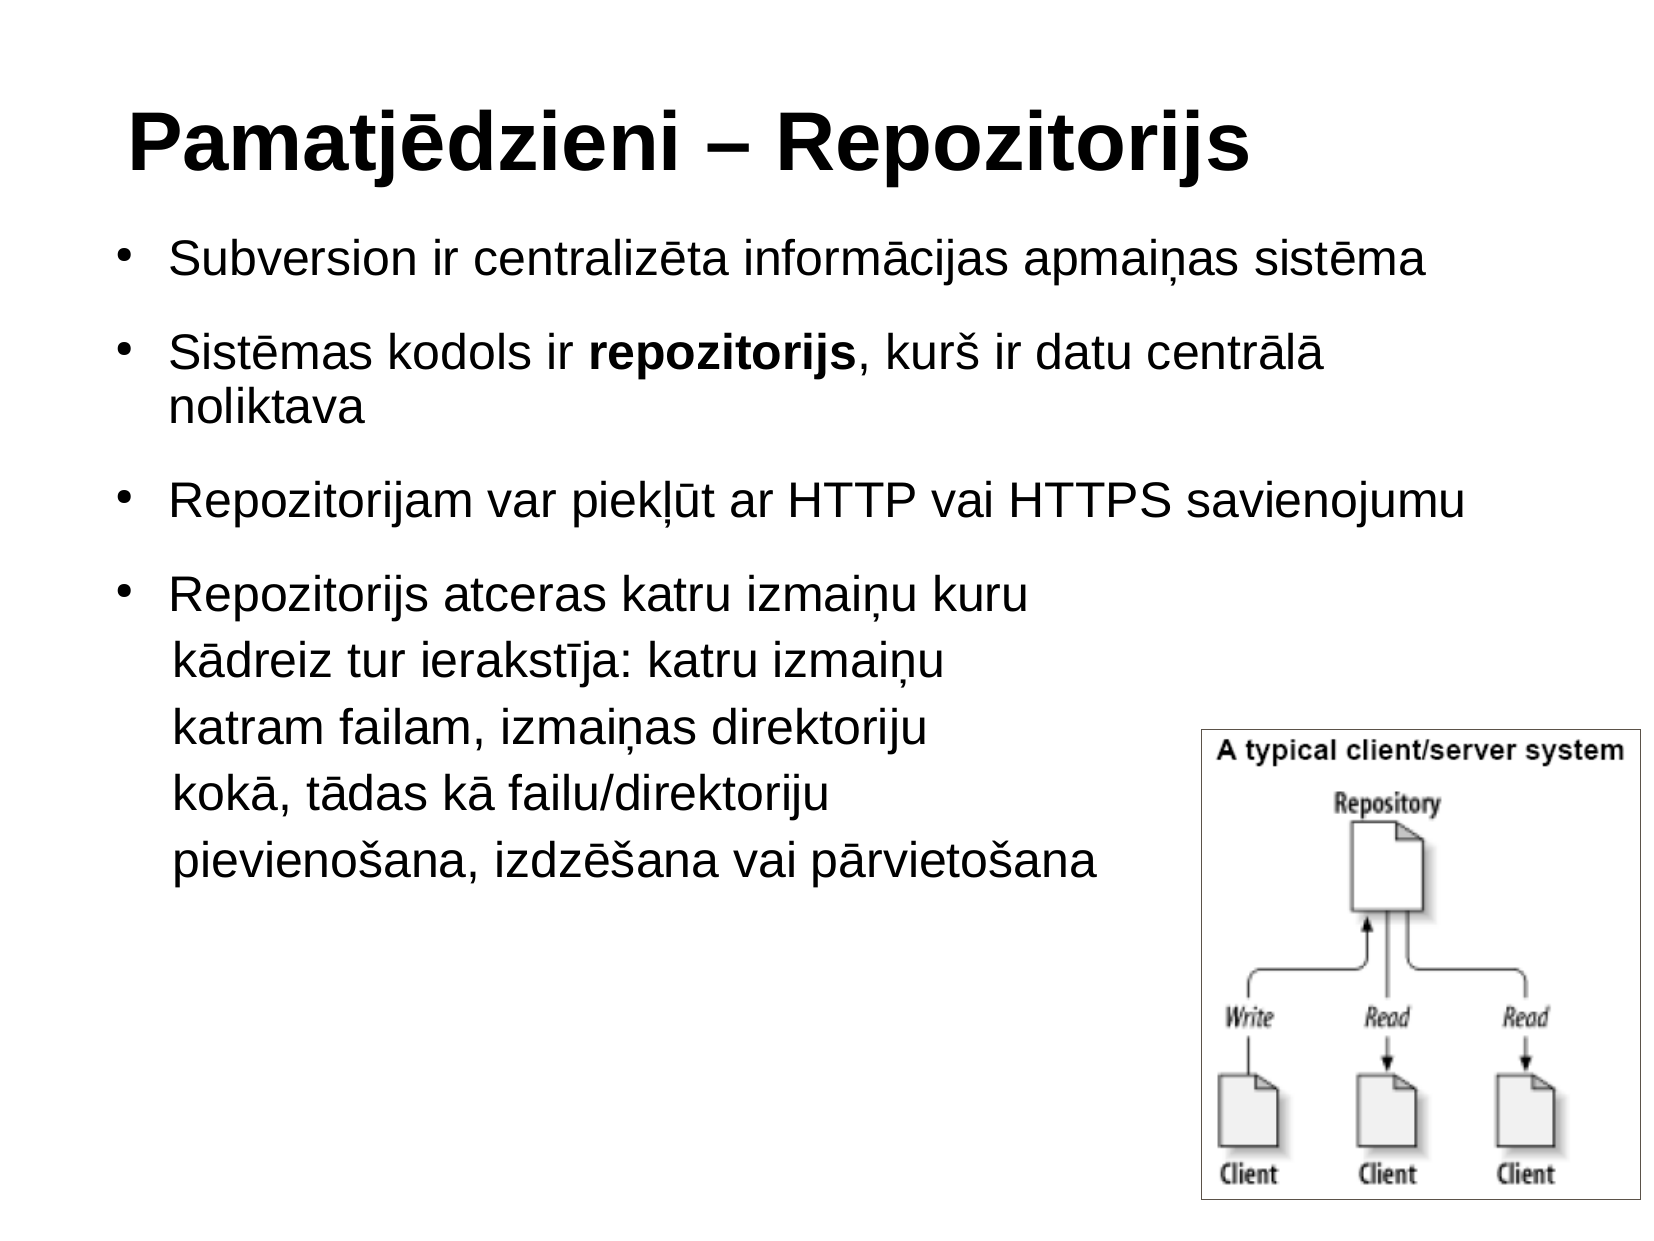

# Pamatjēdzieni – Repozitorijs
Subversion ir centralizēta informācijas apmaiņas sistēma
Sistēmas kodols ir repozitorijs, kurš ir datu centrālā noliktava
Repozitorijam var piekļūt ar HTTP vai HTTPS savienojumu
Repozitorijs atceras katru izmaiņu kuru
	kādreiz tur ierakstīja: katru izmaiņu
	katram failam, izmaiņas direktoriju
	kokā, tādas kā failu/direktoriju
	pievienošana, izdzēšana vai pārvietošana